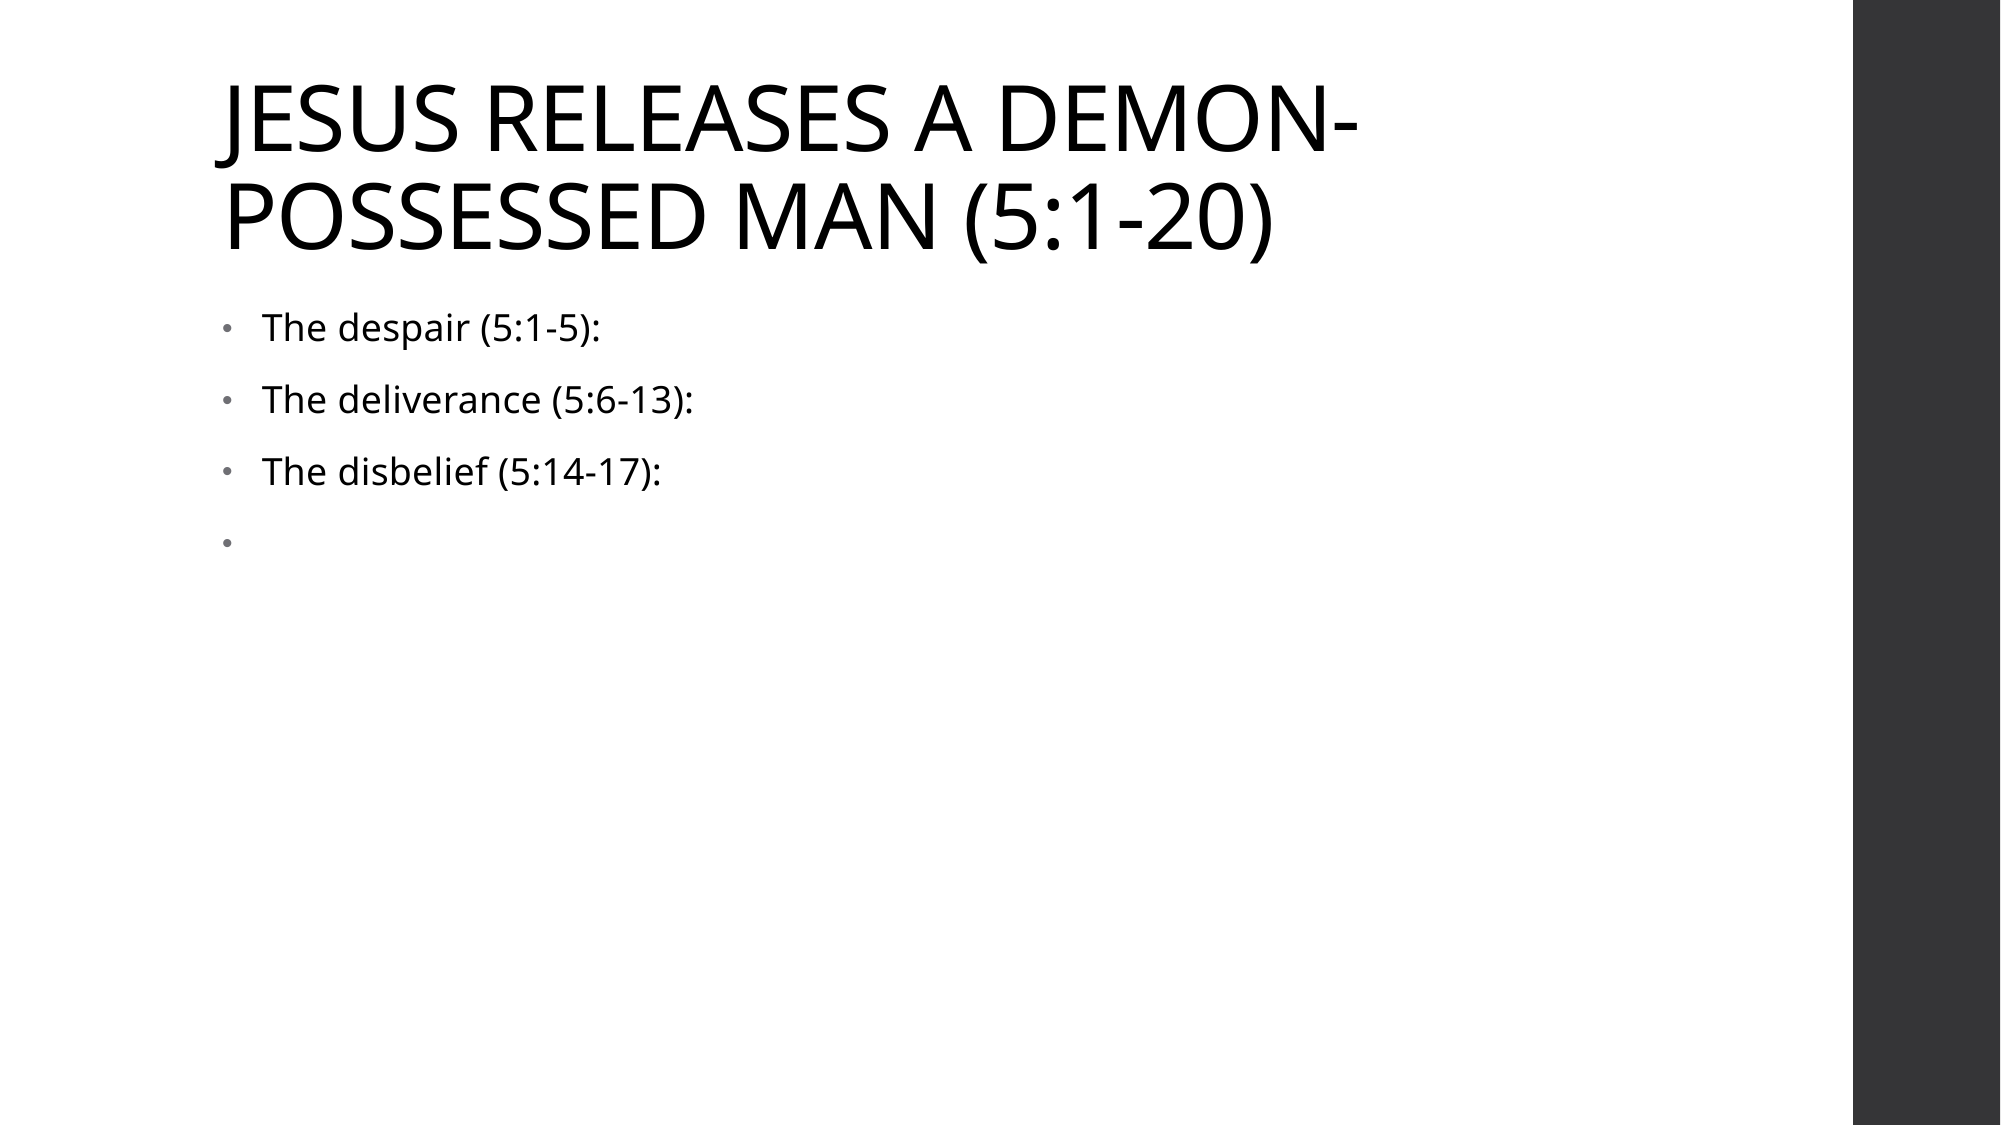

# JESUS RELEASES A DEMON-POSSESSED MAN (5:1-20)
 The despair (5:1-5):
 The deliverance (5:6-13):
 The disbelief (5:14-17):